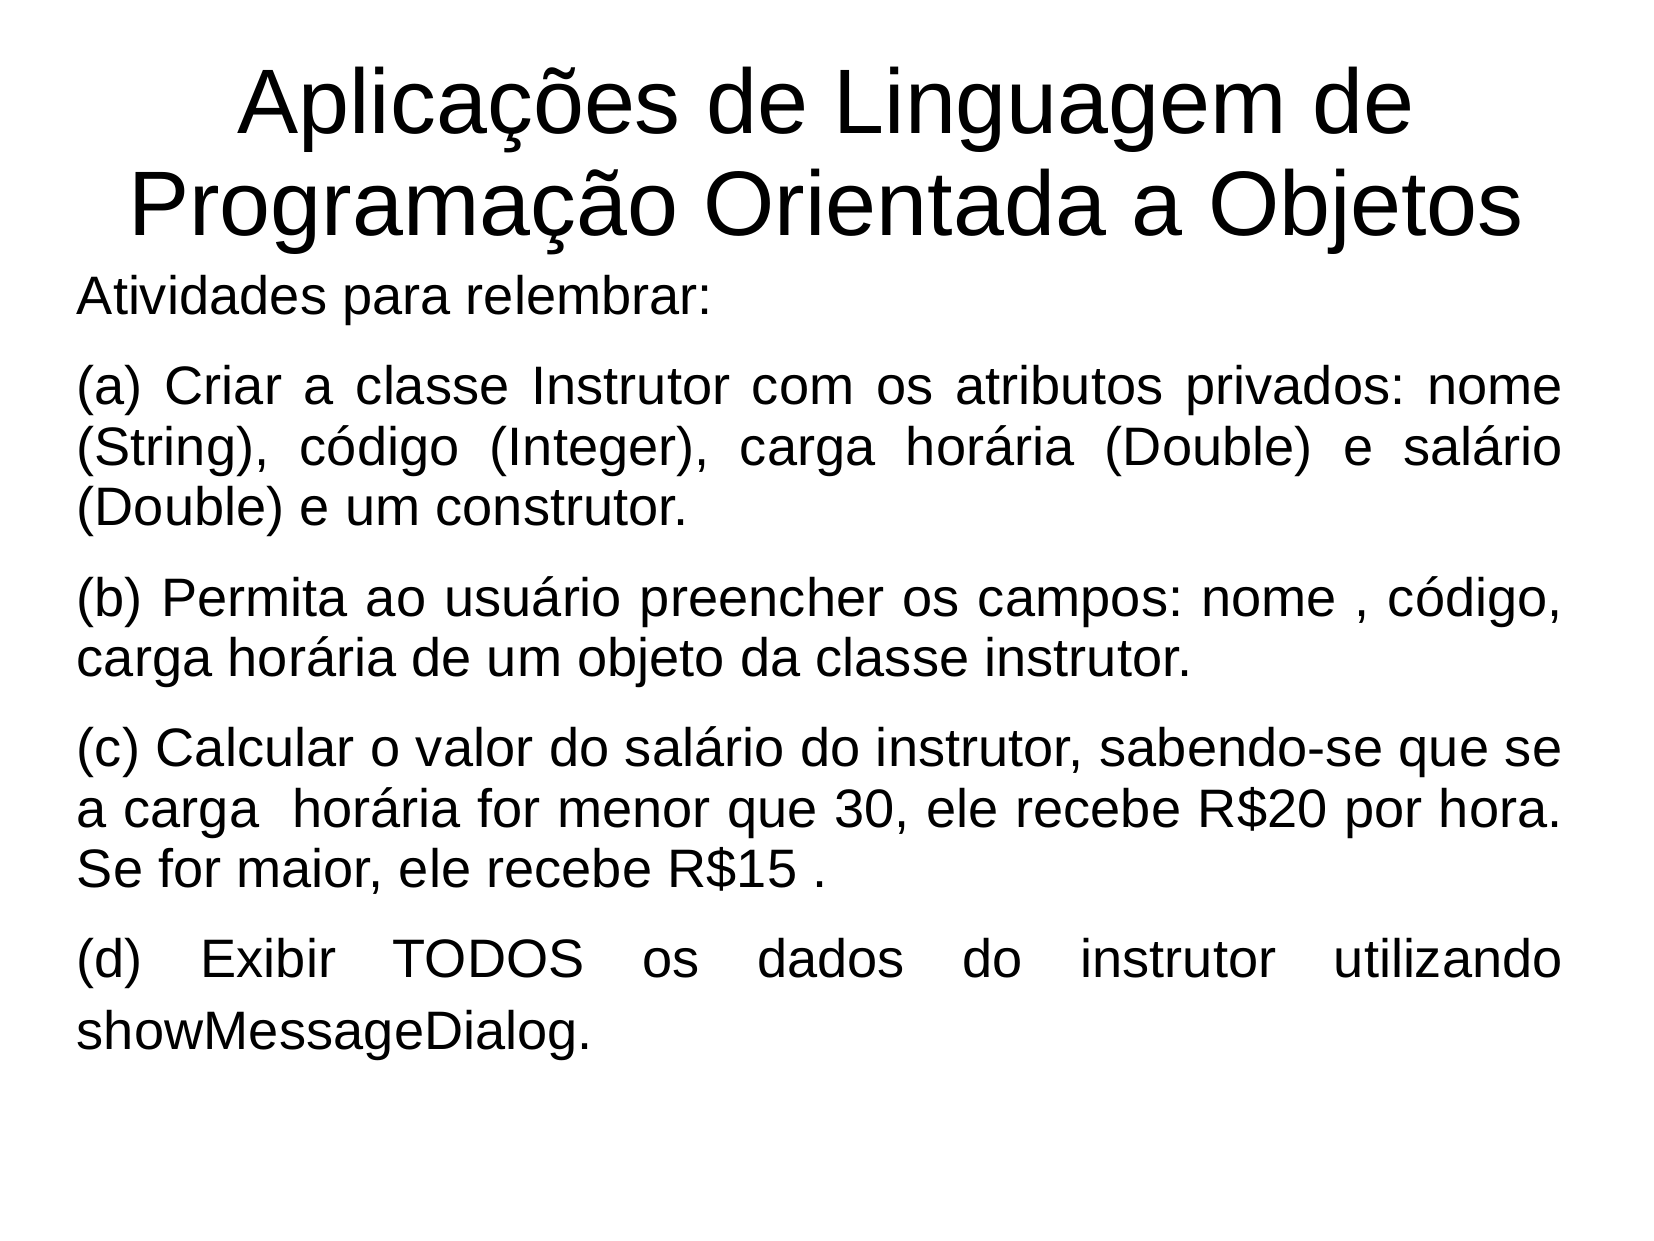

# Aplicações de Linguagem de Programação Orientada a Objetos
Atividades para relembrar:
(a) Criar a classe Instrutor com os atributos privados: nome (String), código (Integer), carga horária (Double) e salário (Double) e um construtor.
(b) Permita ao usuário preencher os campos: nome , código, carga horária de um objeto da classe instrutor.
(c) Calcular o valor do salário do instrutor, sabendo-se que se a carga horária for menor que 30, ele recebe R$20 por hora. Se for maior, ele recebe R$15 .
(d) Exibir TODOS os dados do instrutor utilizando showMessageDialog.